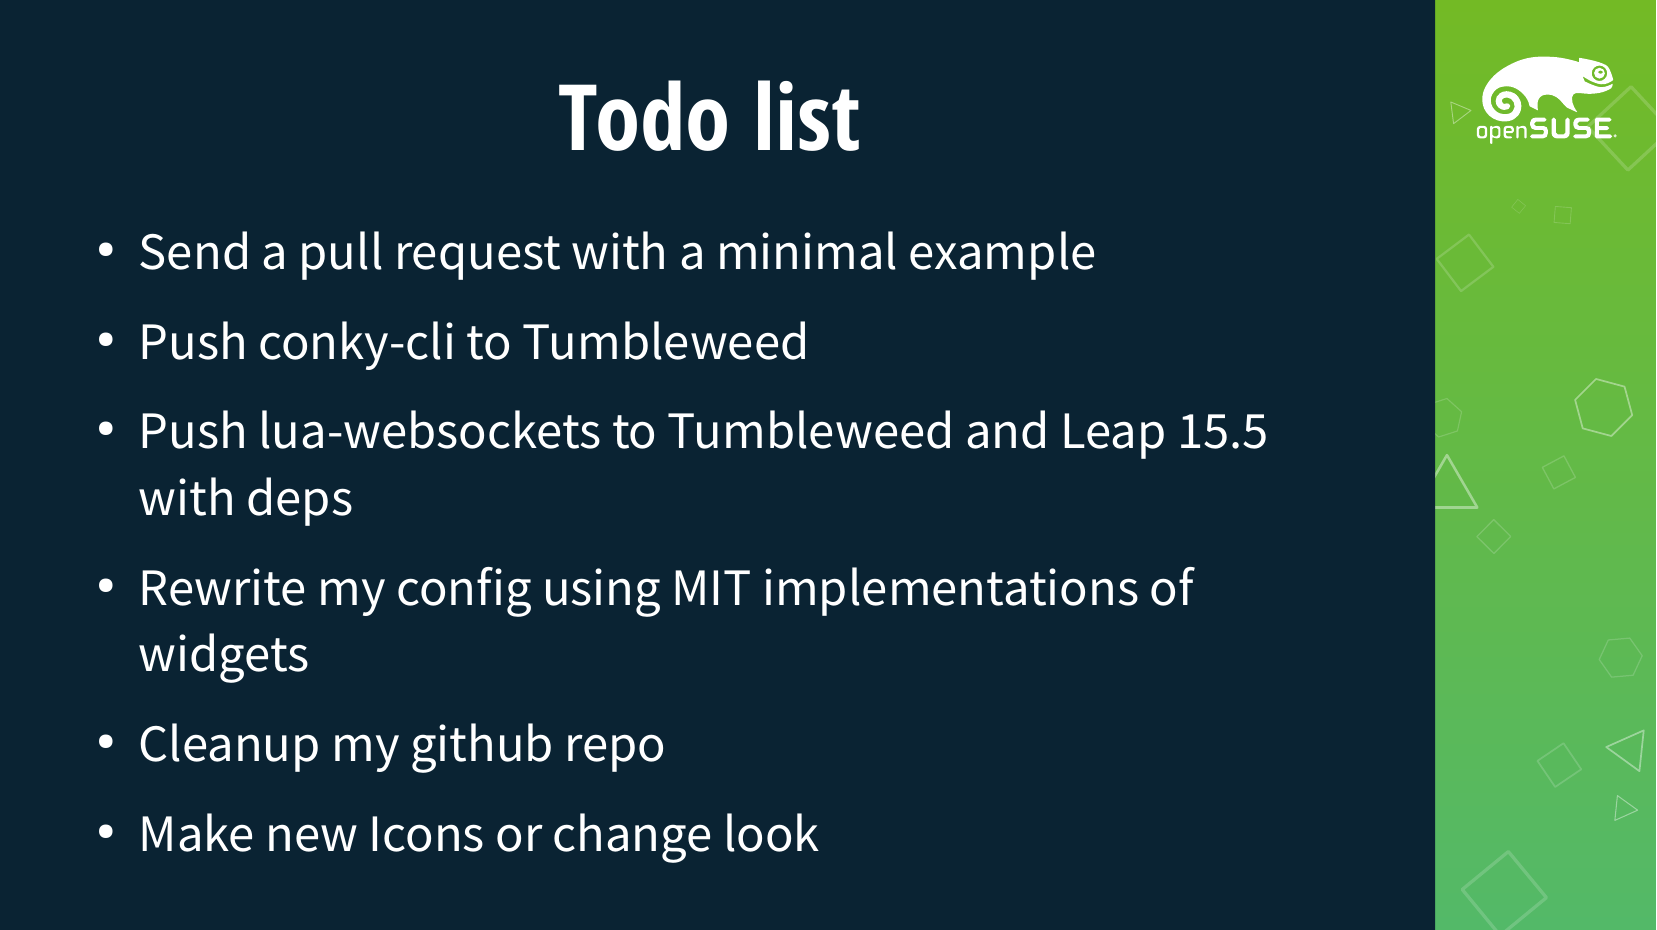

# Todo list
Send a pull request with a minimal example
Push conky-cli to Tumbleweed
Push lua-websockets to Tumbleweed and Leap 15.5 with deps
Rewrite my config using MIT implementations of widgets
Cleanup my github repo
Make new Icons or change look